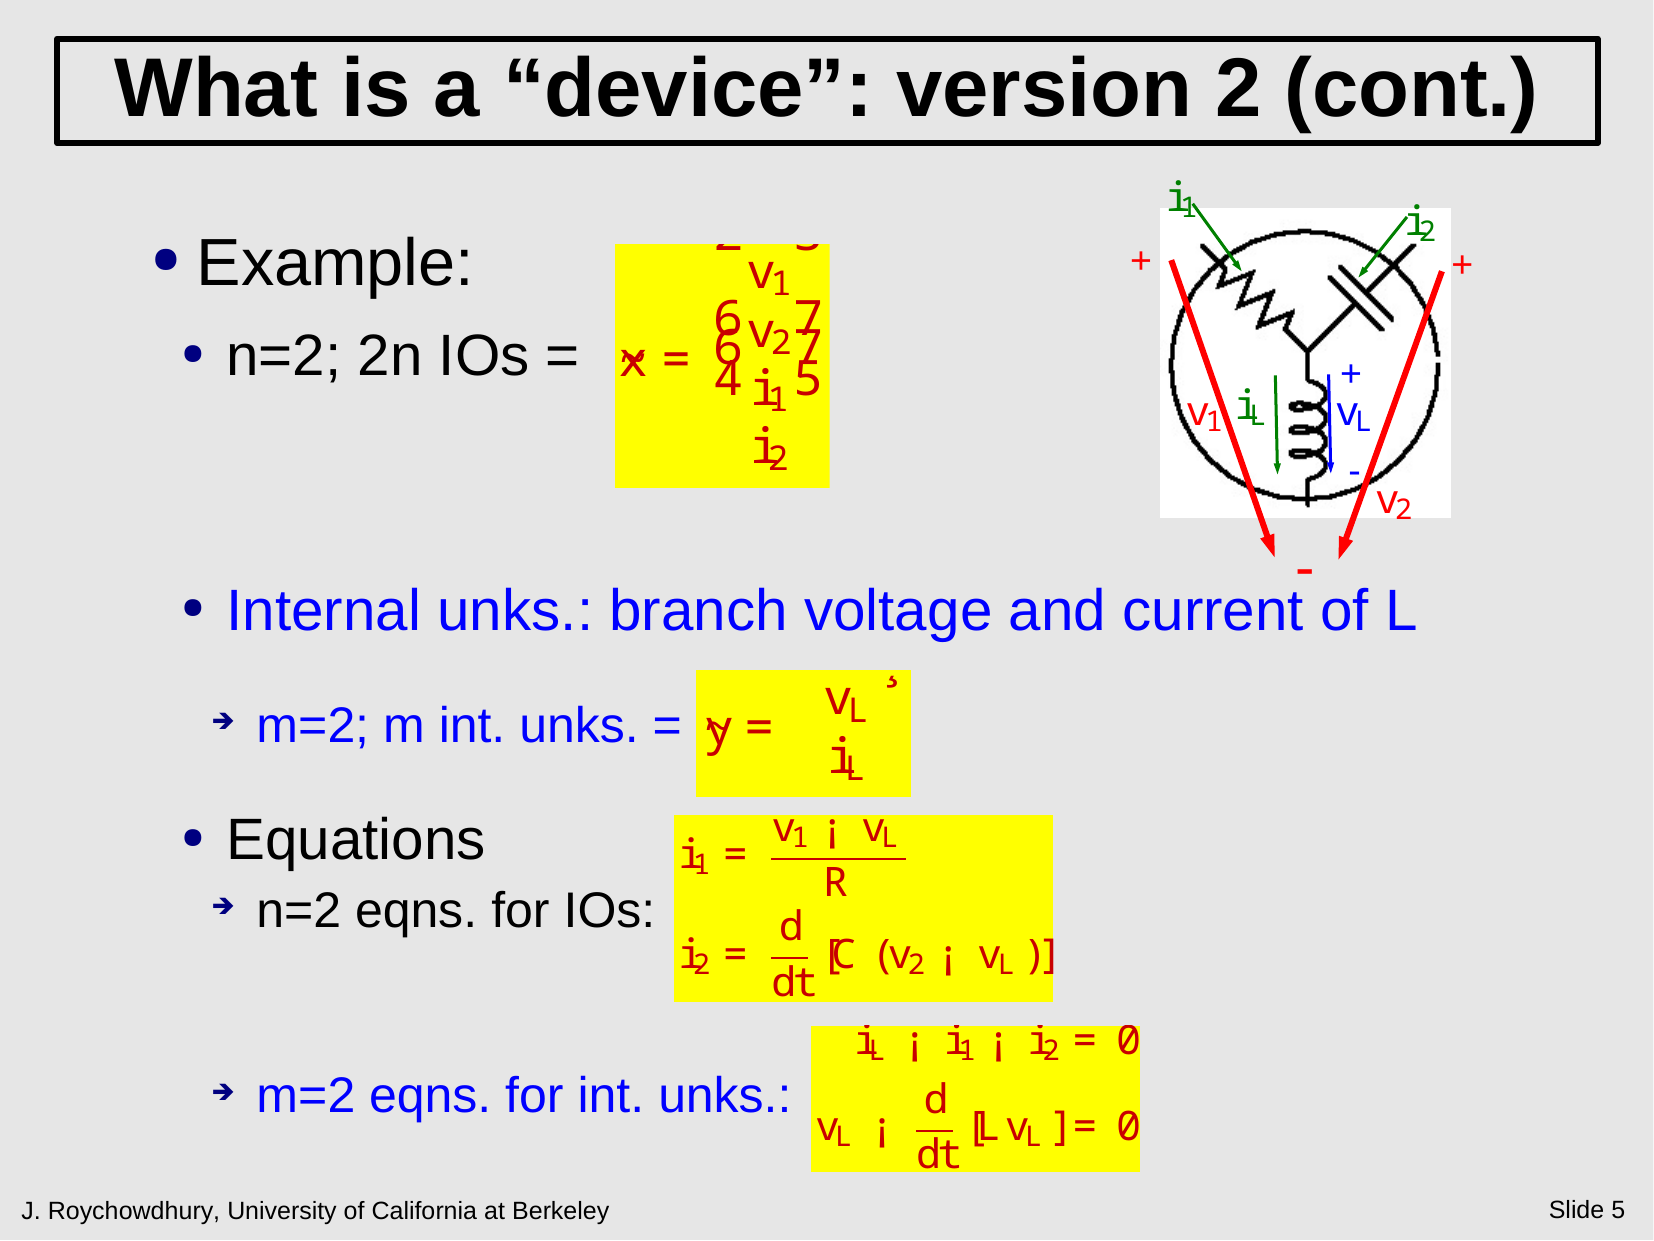

# What is a “device”: version 2 (cont.)
Example:
n=2; 2n IOs =
Internal unks.: branch voltage and current of L
m=2; m int. unks. =
Equations
n=2 eqns. for IOs:
m=2 eqns. for int. unks.:
+
-
+
+
-